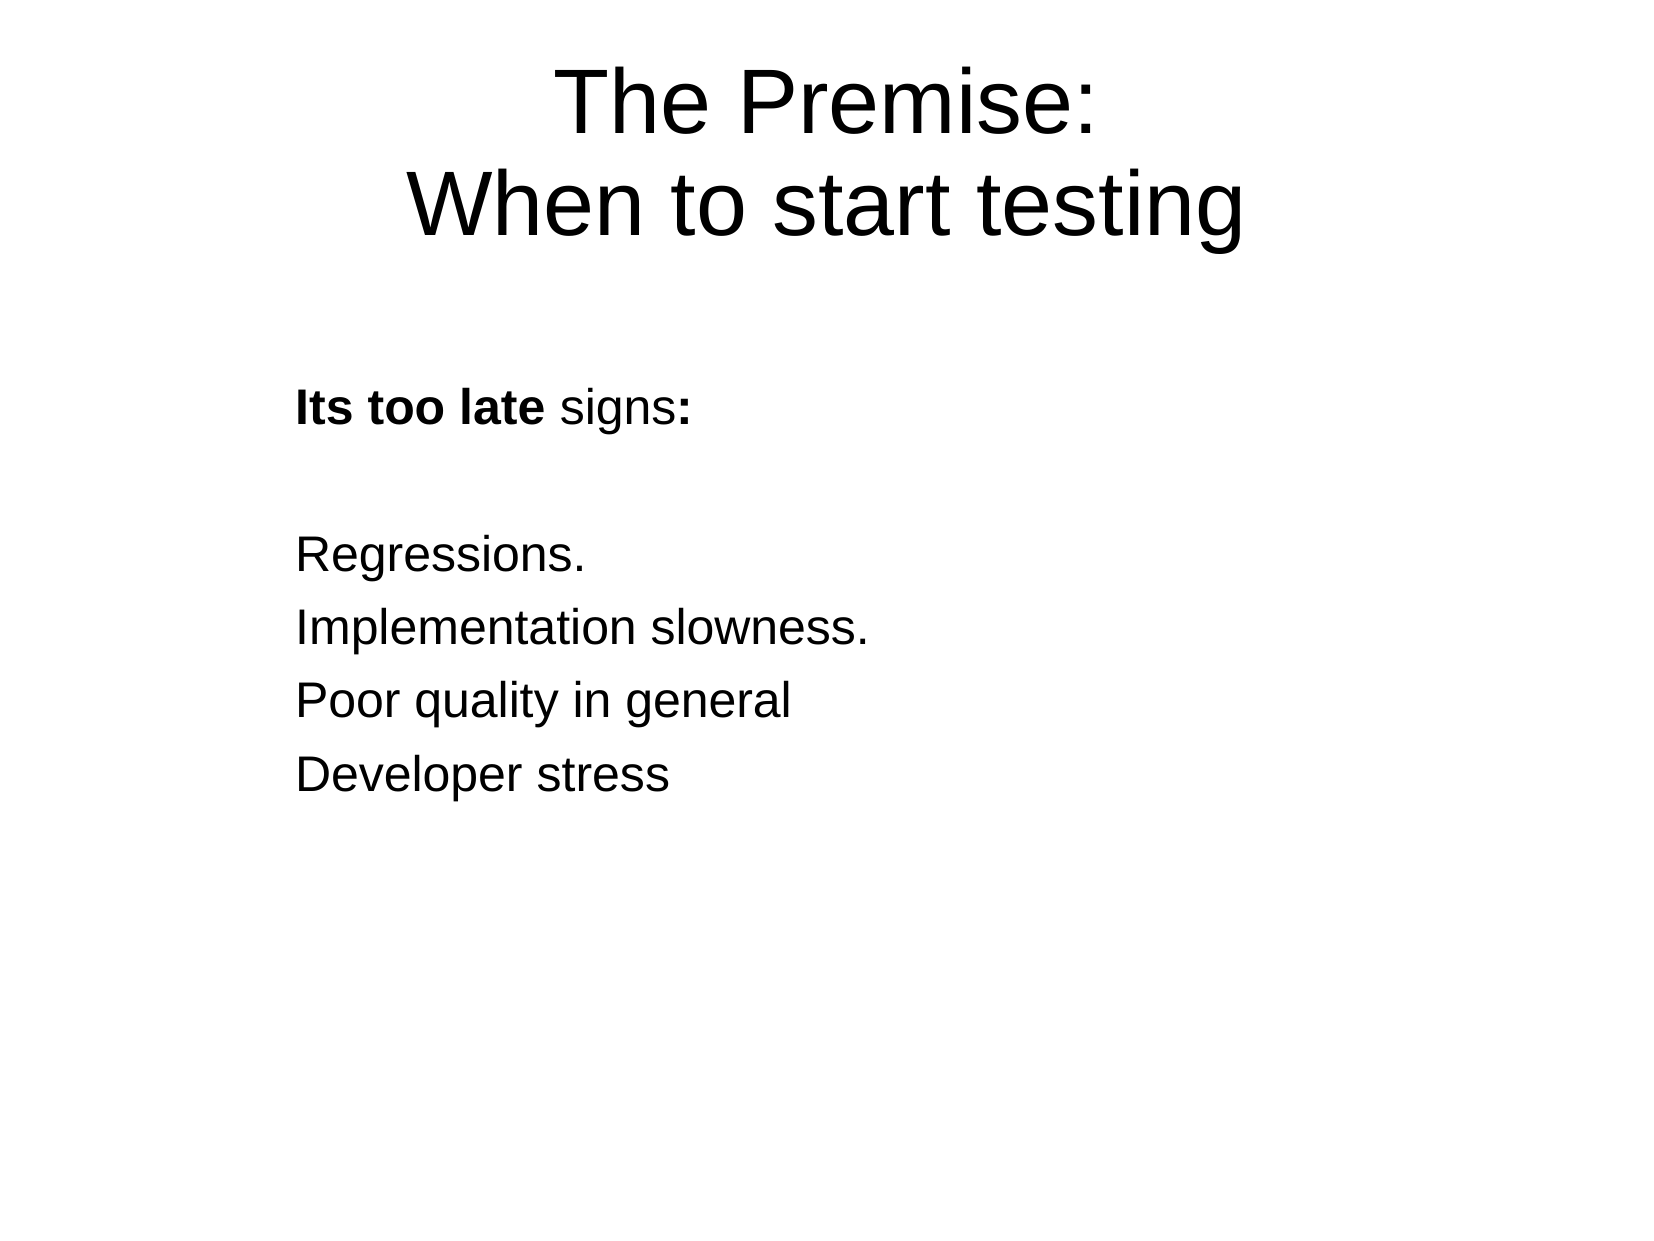

# The Premise: When to start testing
Its too late signs:
Regressions.
Implementation slowness.
Poor quality in general
Developer stress